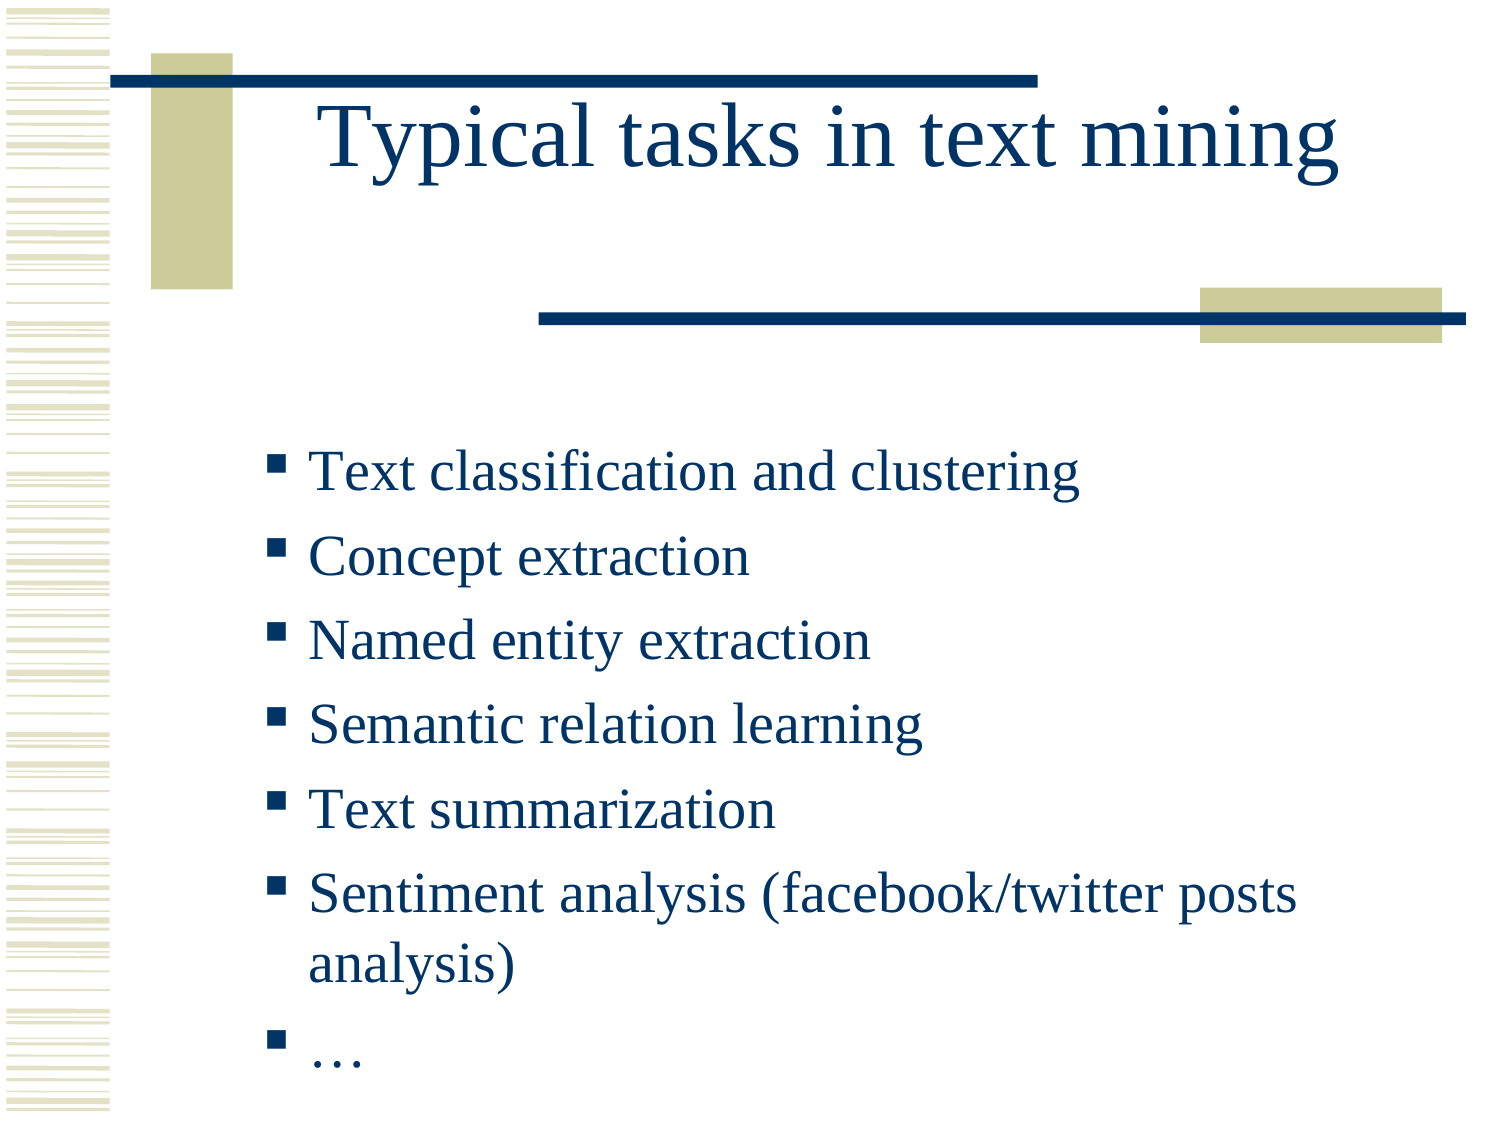

# Typical tasks in text mining
Text classification and clustering
Concept extraction
Named entity extraction
Semantic relation learning
Text summarization
Sentiment analysis (facebook/twitter posts analysis)
…